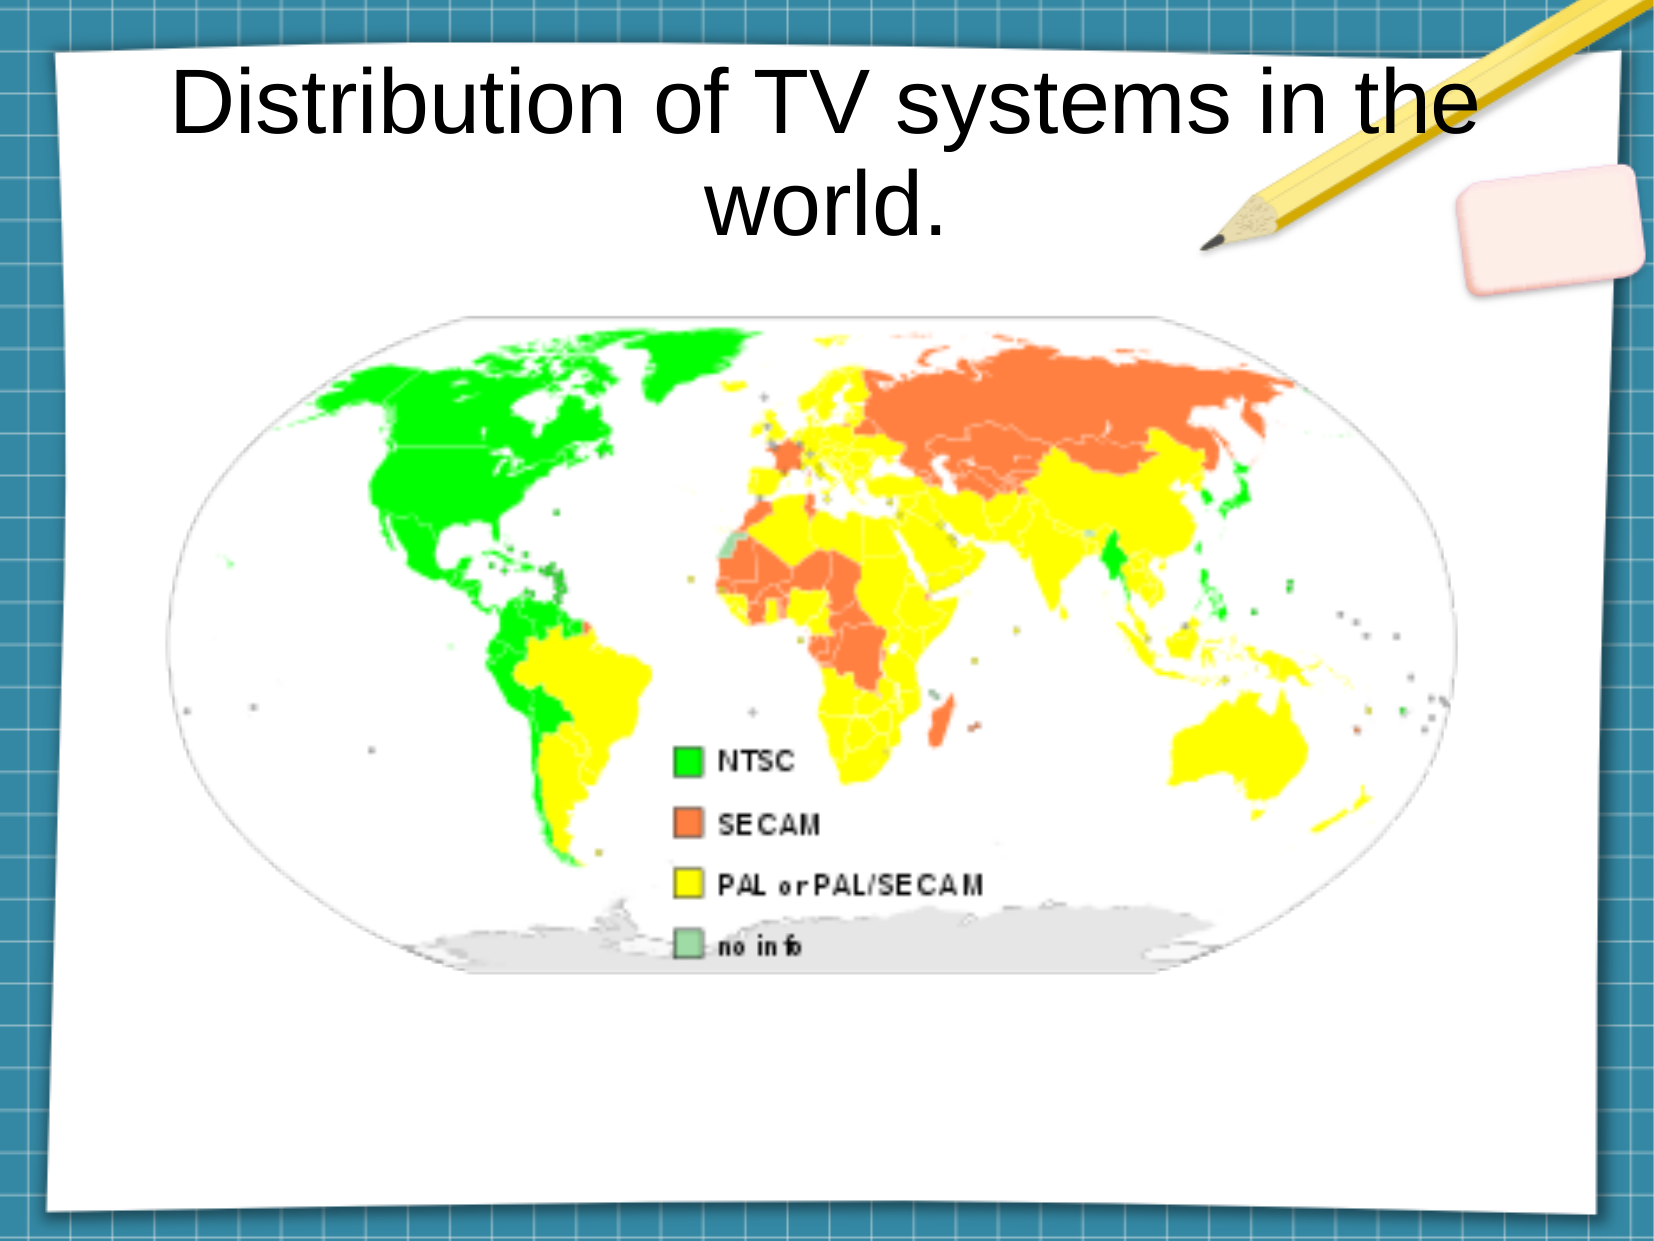

# Distribution of TV systems in the world.